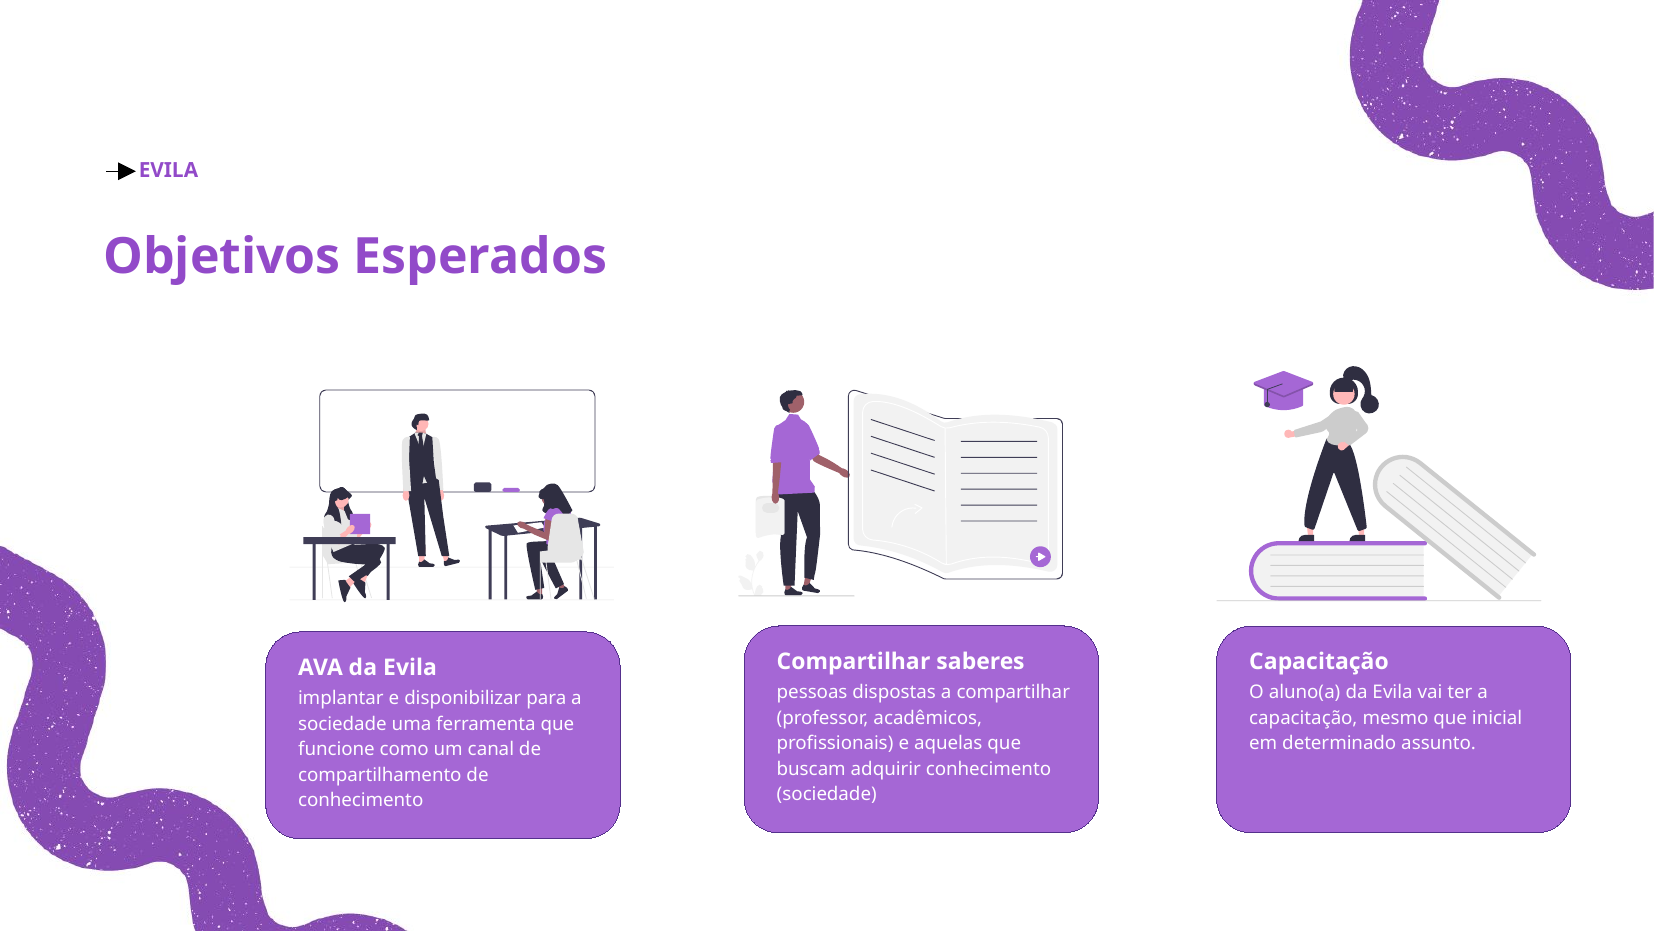

EVILA
Objetivos Esperados
Compartilhar saberes
Capacitação
AVA da Evila
pessoas dispostas a compartilhar (professor, acadêmicos, profissionais) e aquelas que buscam adquirir conhecimento (sociedade)
O aluno(a) da Evila vai ter a capacitação, mesmo que inicial em determinado assunto.
implantar e disponibilizar para a sociedade uma ferramenta que funcione como um canal de compartilhamento de conhecimento